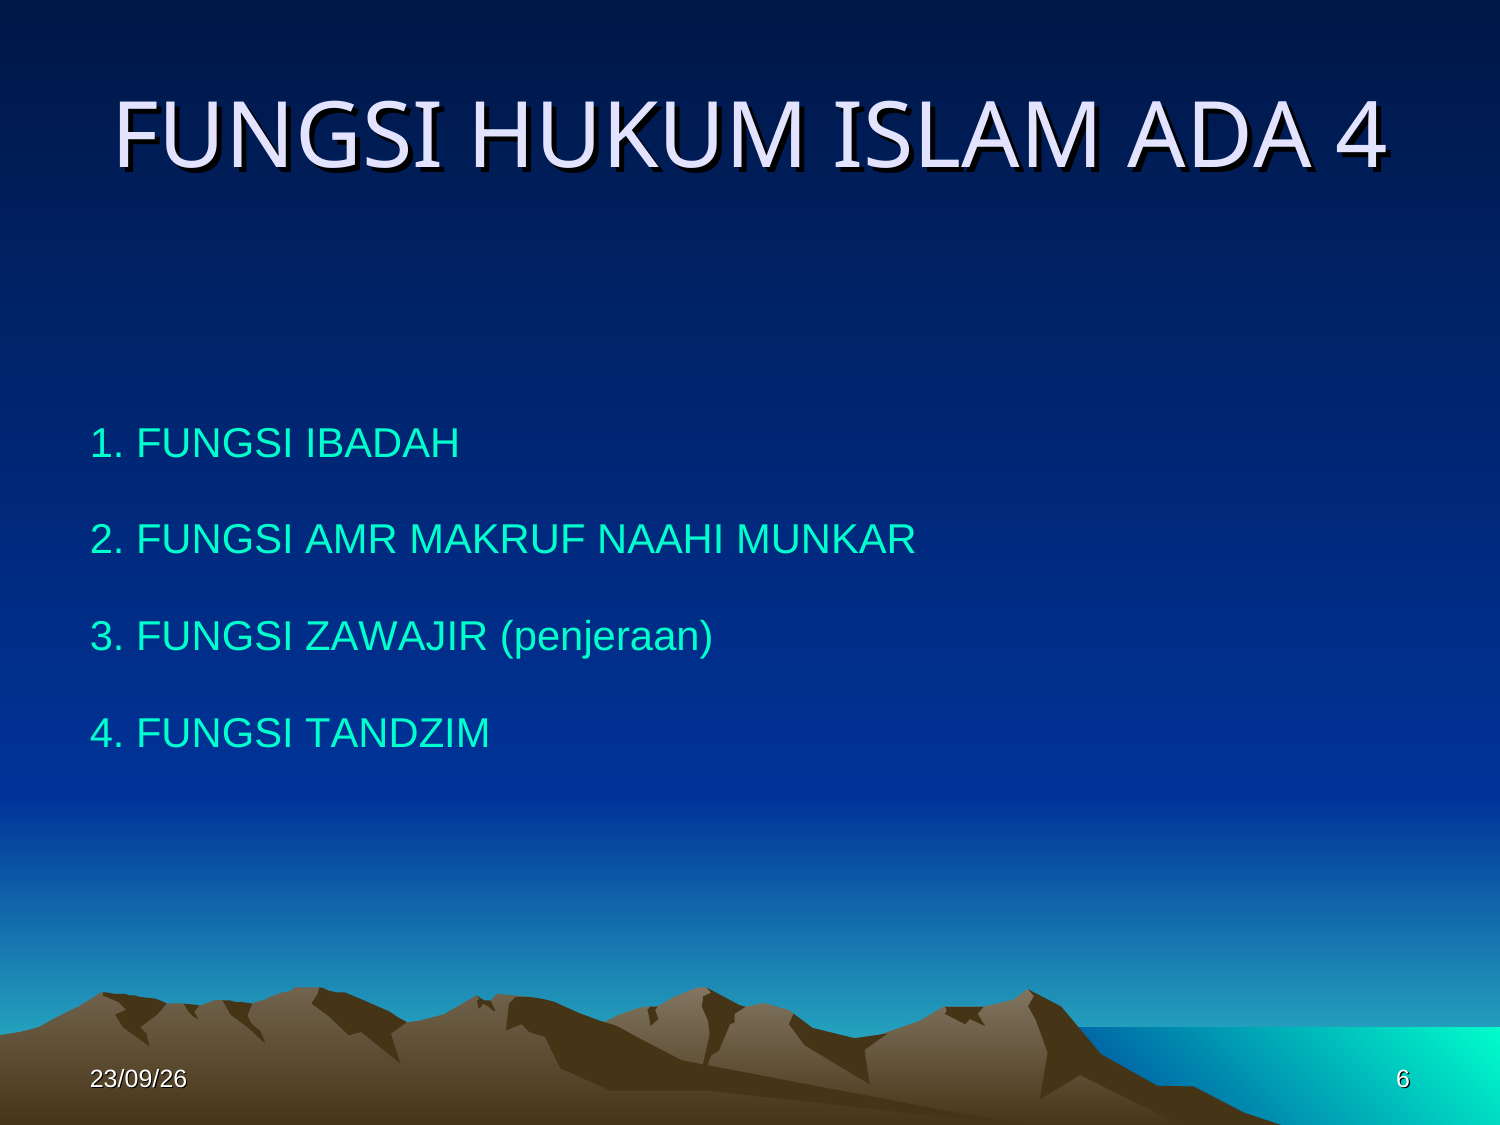

# FUNGSI HUKUM ISLAM ADA 4
1. FUNGSI IBADAH
2. FUNGSI AMR MAKRUF NAAHI MUNKAR
3. FUNGSI ZAWAJIR (penjeraan)
4. FUNGSI TANDZIM
6